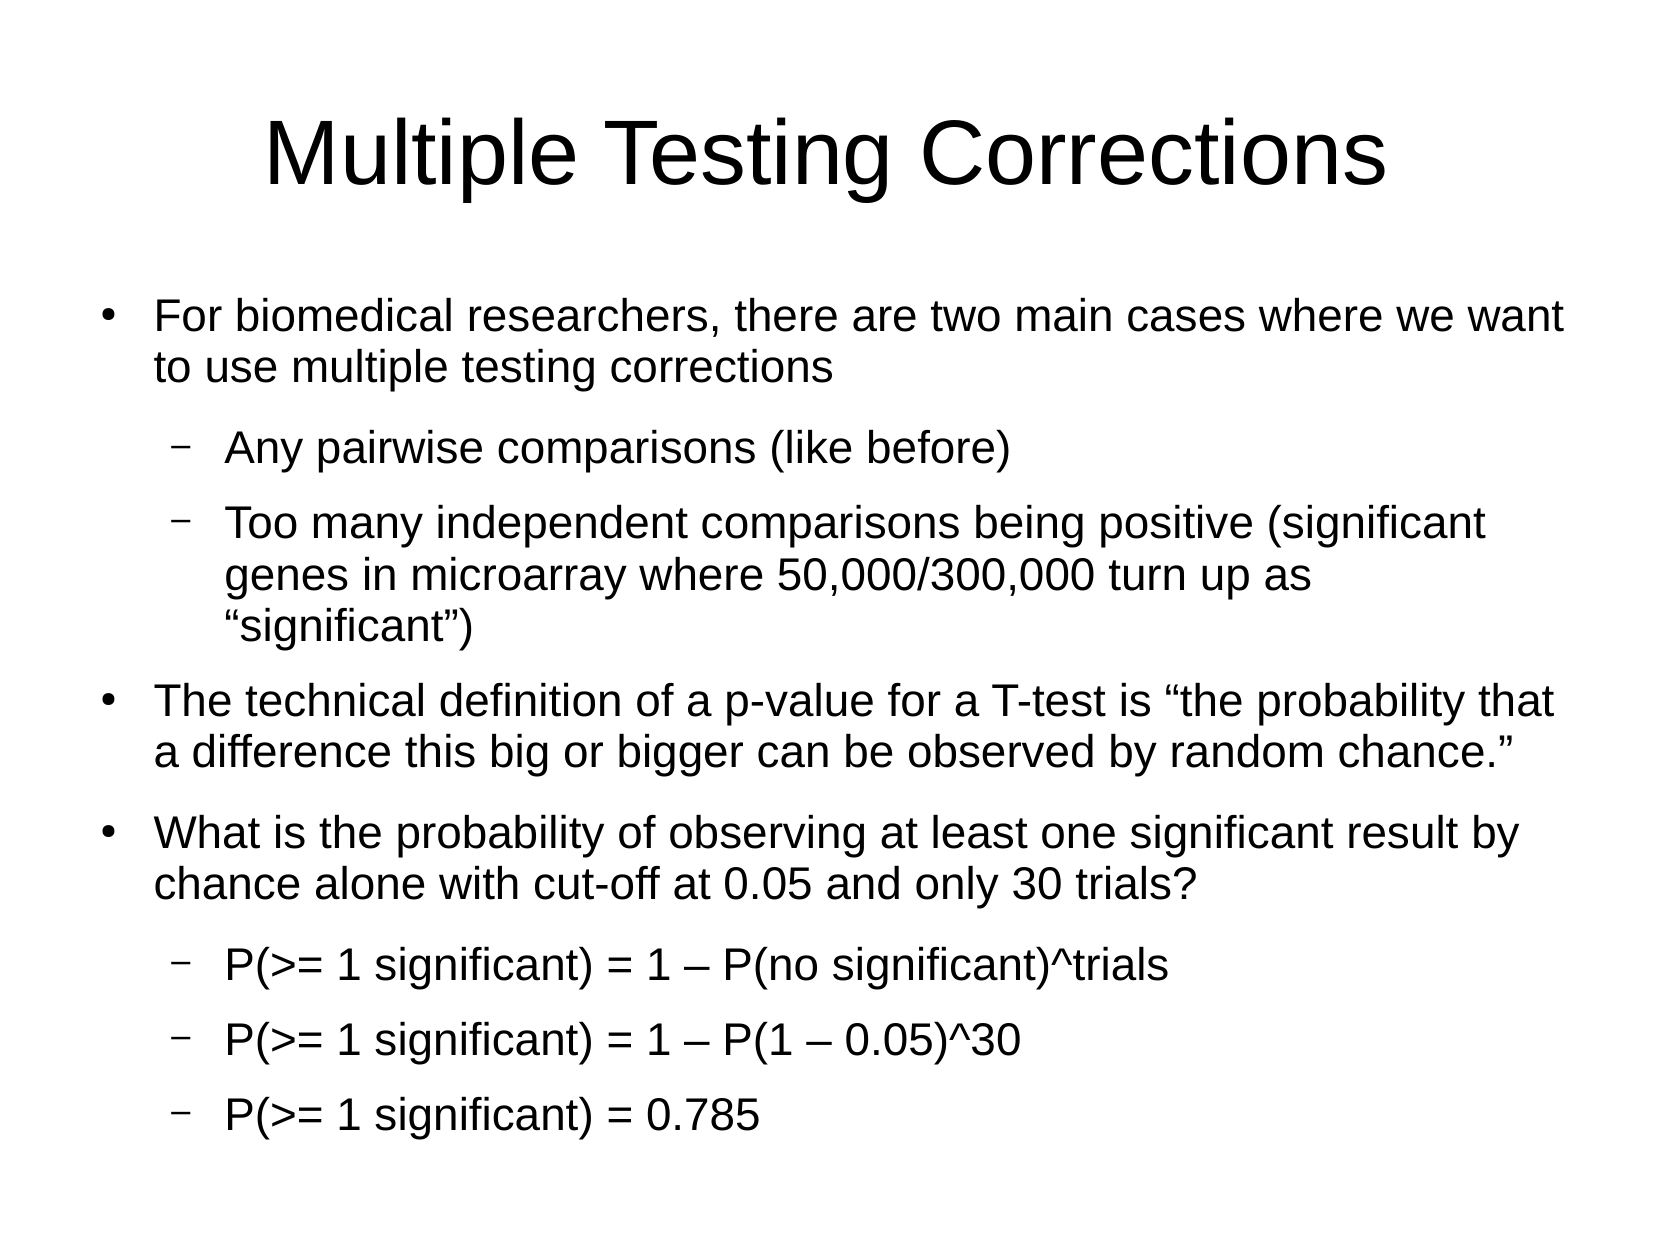

# Multiple Testing Corrections
For biomedical researchers, there are two main cases where we want to use multiple testing corrections
Any pairwise comparisons (like before)
Too many independent comparisons being positive (significant genes in microarray where 50,000/300,000 turn up as “significant”)
The technical definition of a p-value for a T-test is “the probability that a difference this big or bigger can be observed by random chance.”
What is the probability of observing at least one significant result by chance alone with cut-off at 0.05 and only 30 trials?
P(>= 1 significant) = 1 – P(no significant)^trials
P(>= 1 significant) = 1 – P(1 – 0.05)^30
P(>= 1 significant) = 0.785